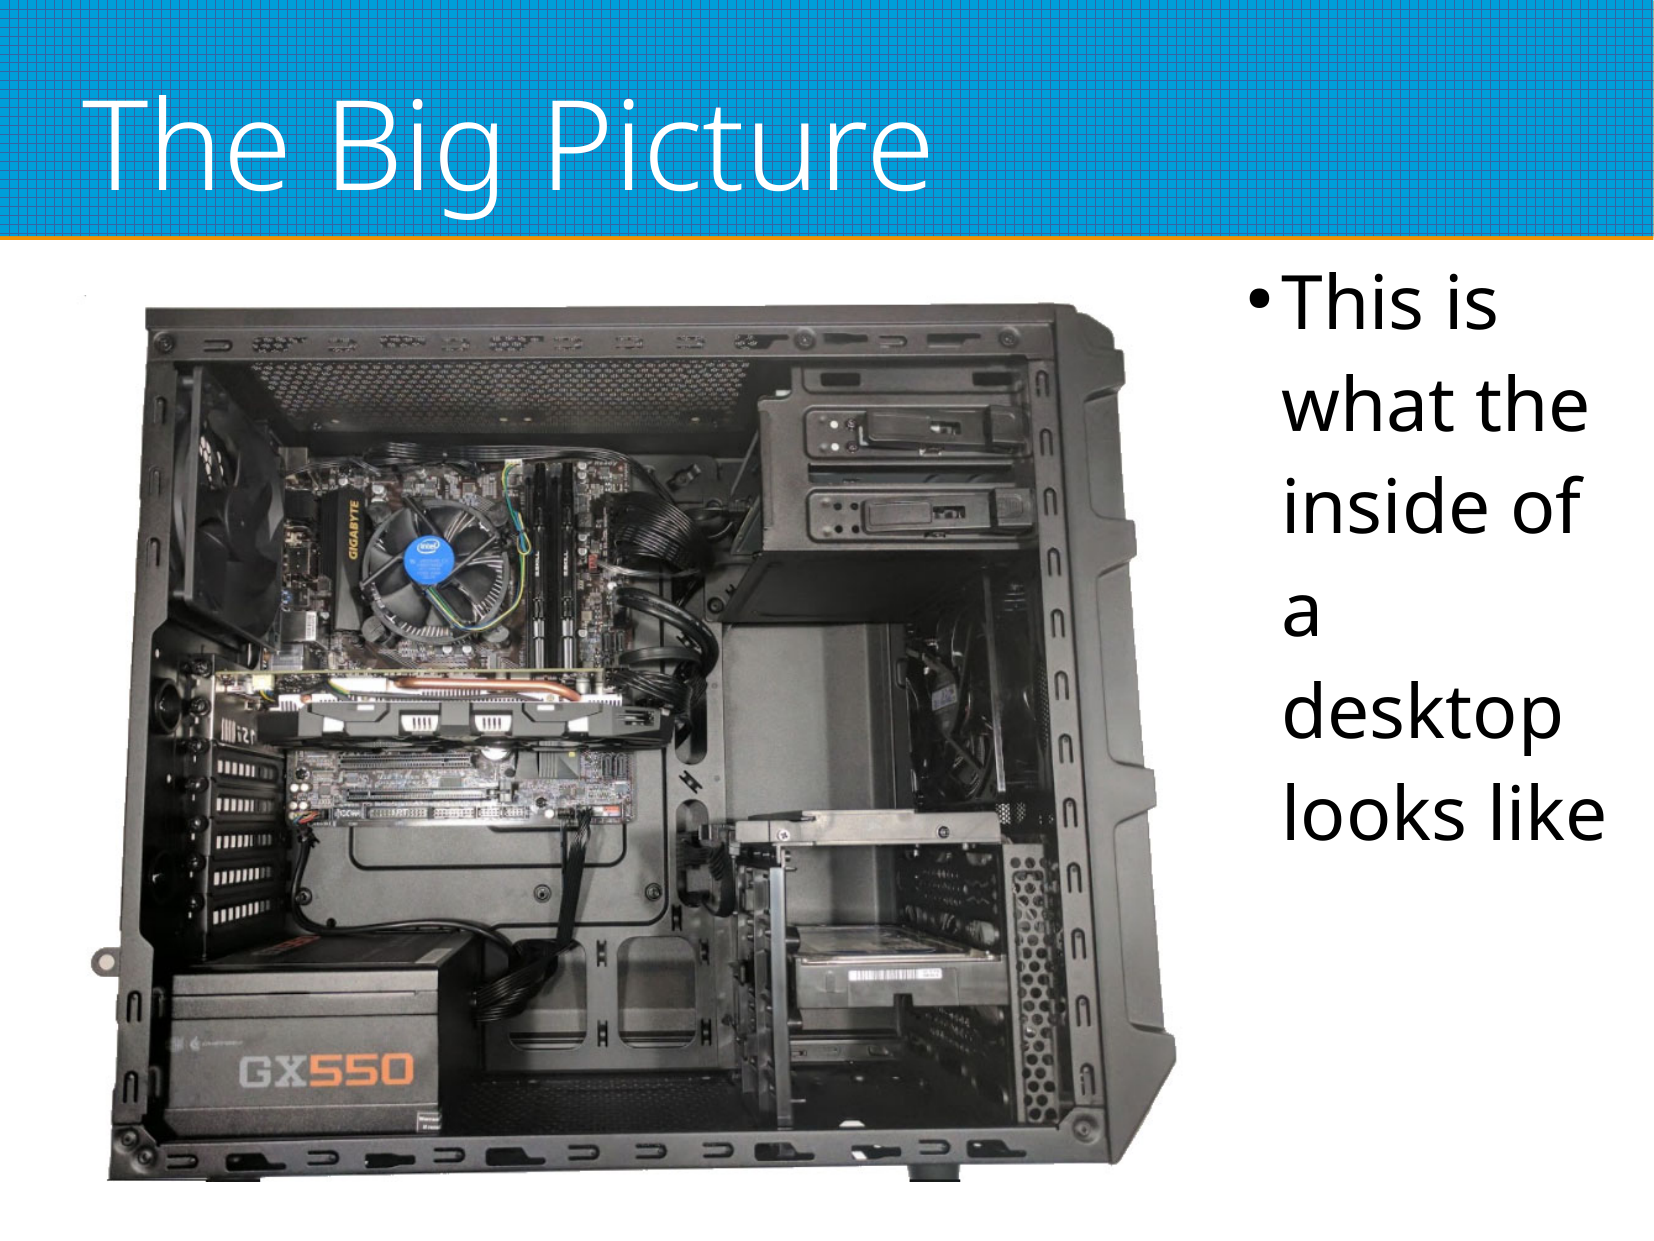

# The Big Picture
This is what the inside of a desktop looks like